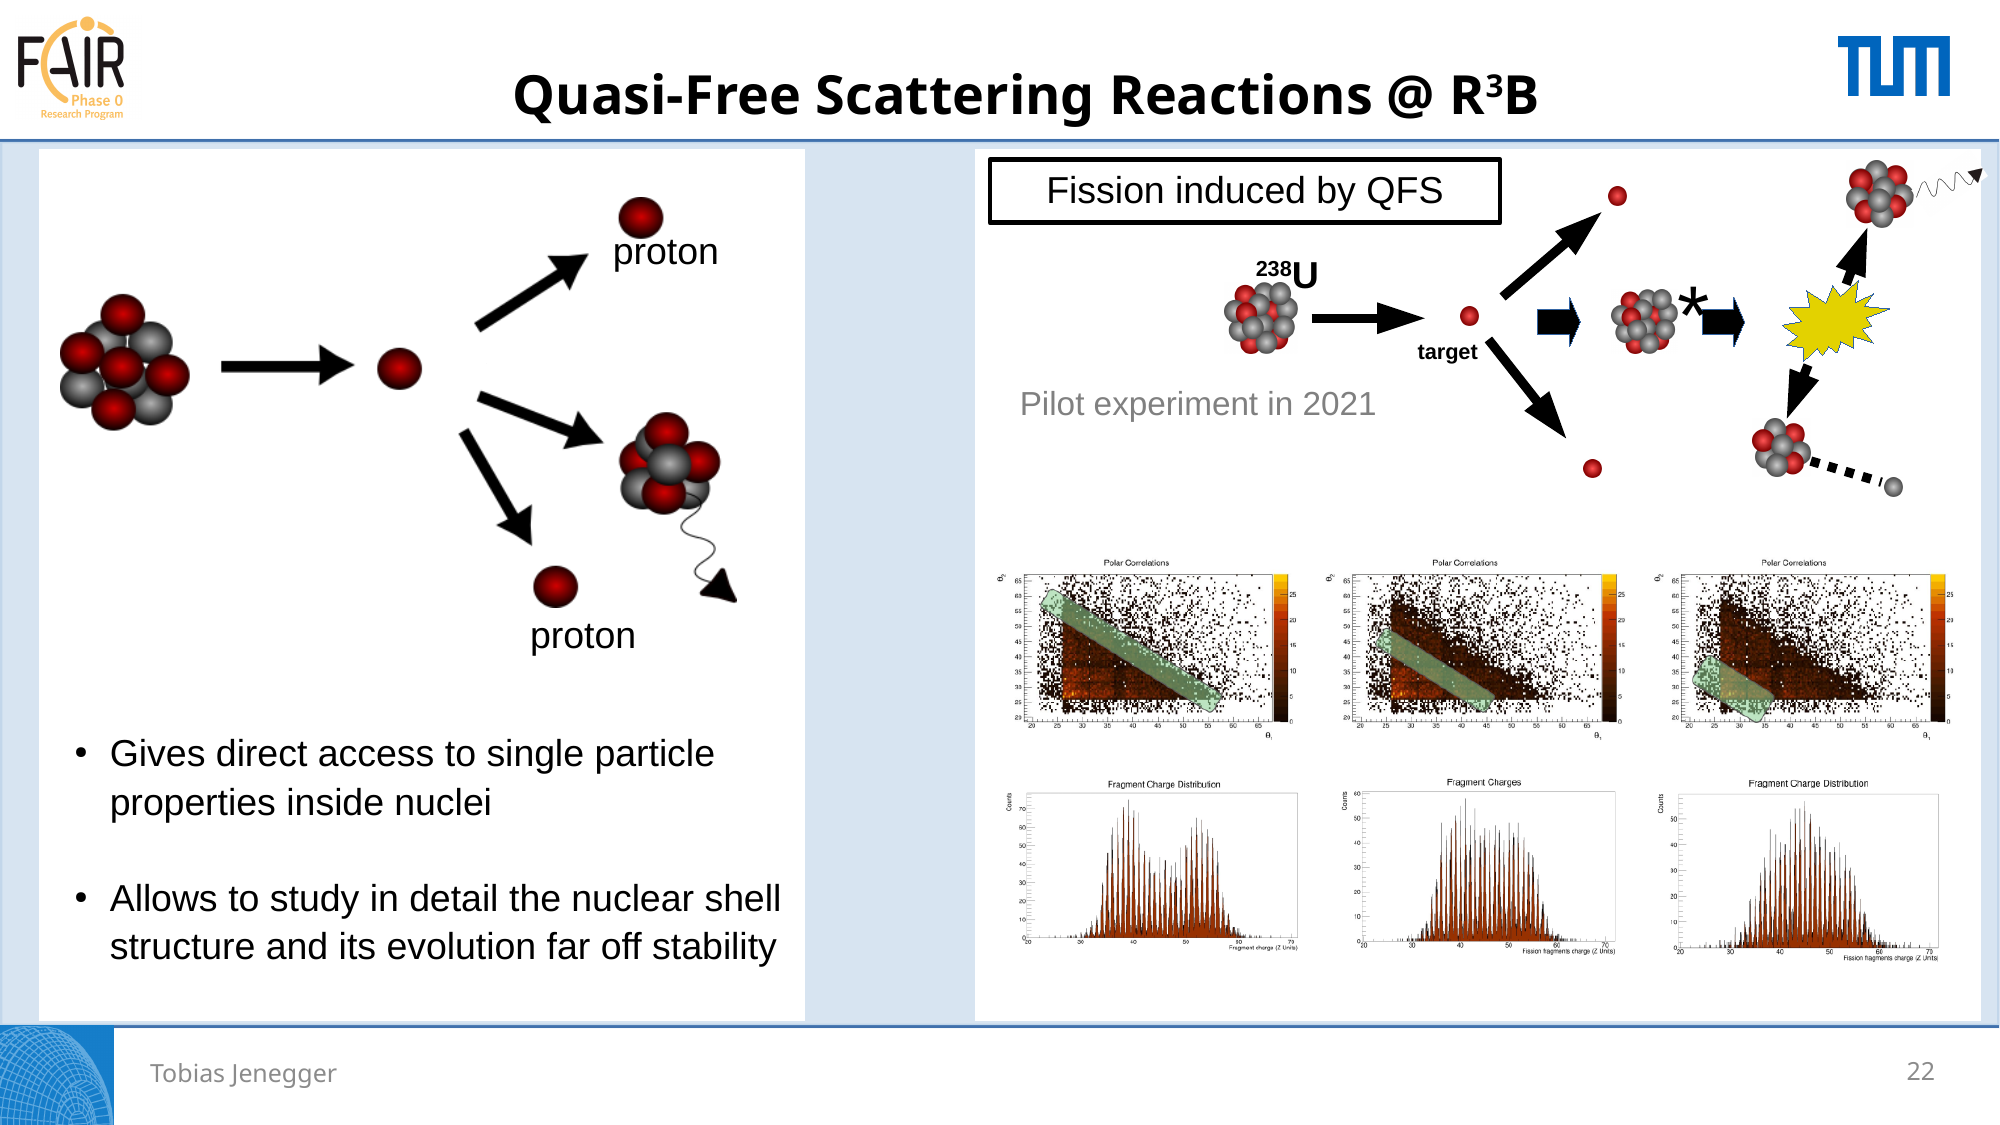

# Quasi-Free Scattering Reactions @ R3B
proton
proton
238U
*
target
Fission induced by QFS
Pilot experiment in 2021
Gives direct access to single particle properties inside nuclei
Allows to study in detail the nuclear shell structure and its evolution far off stability
22